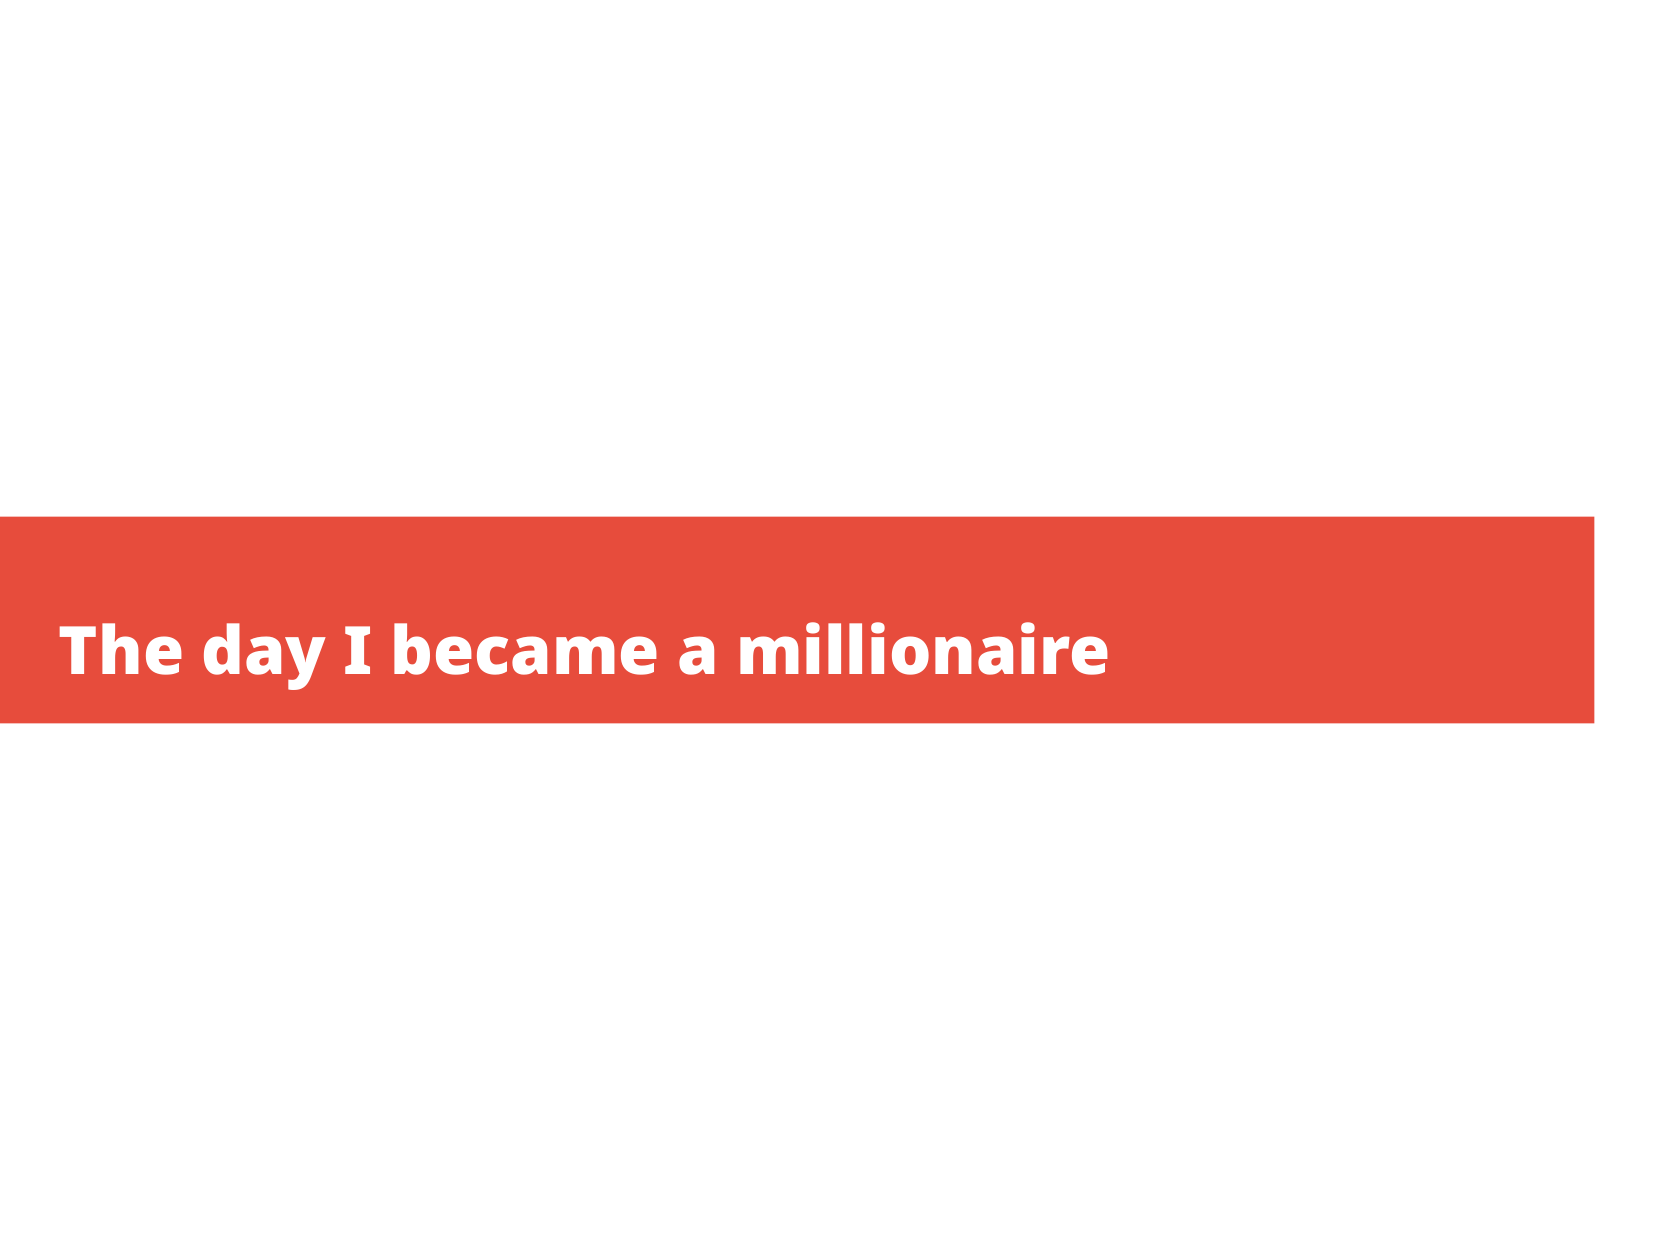

# The day I became a millionaire